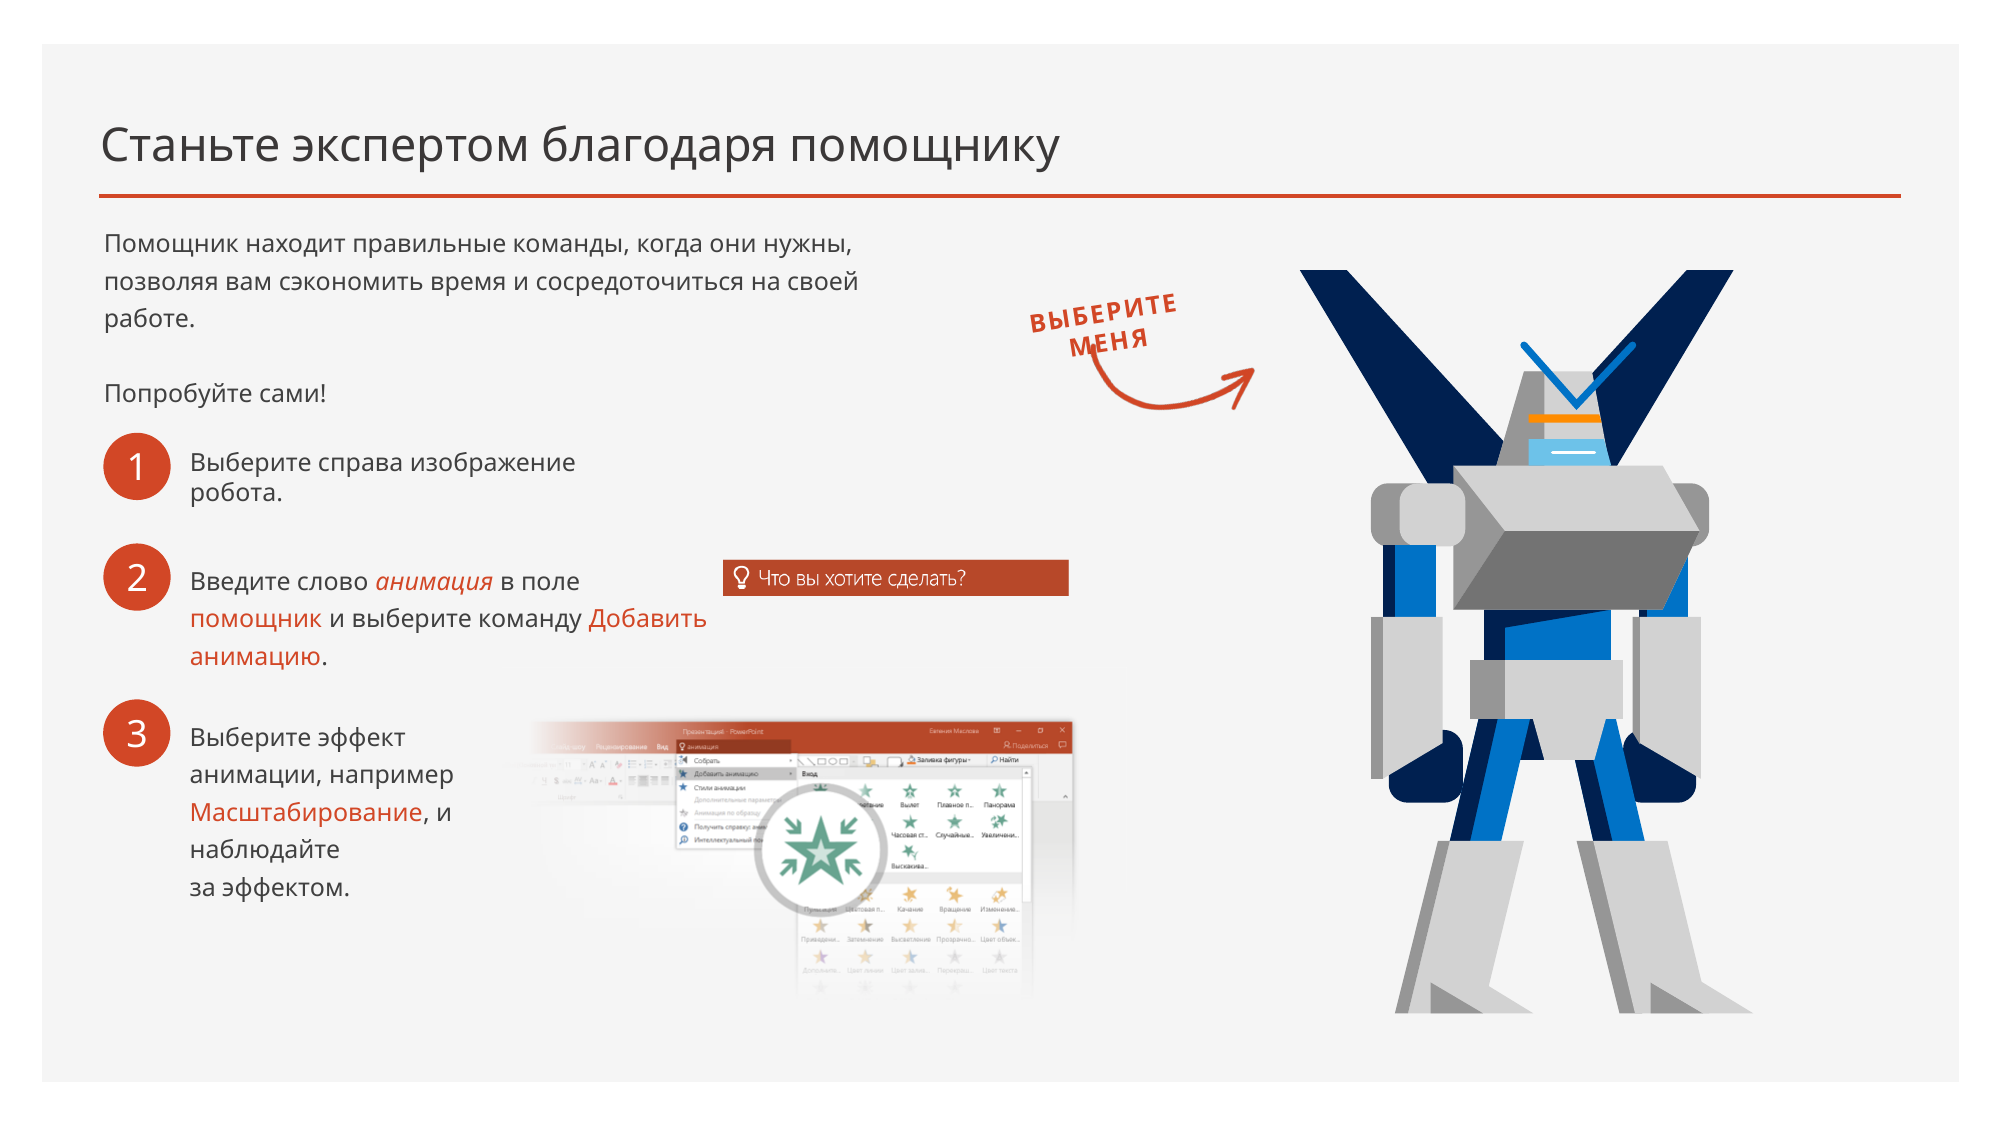

# Станьте экспертом благодаря помощнику
Помощник находит правильные команды, когда они нужны,
позволяя вам сэкономить время и сосредоточиться на своей работе.
Попробуйте сами!
ВЫБЕРИТЕ МЕНЯ
1
Выберите справа изображение робота.
2
Введите слово анимация в поле помощник и выберите команду Добавить анимацию.
3
Выберите эффект анимации, например Масштабирование, и наблюдайте
за эффектом.